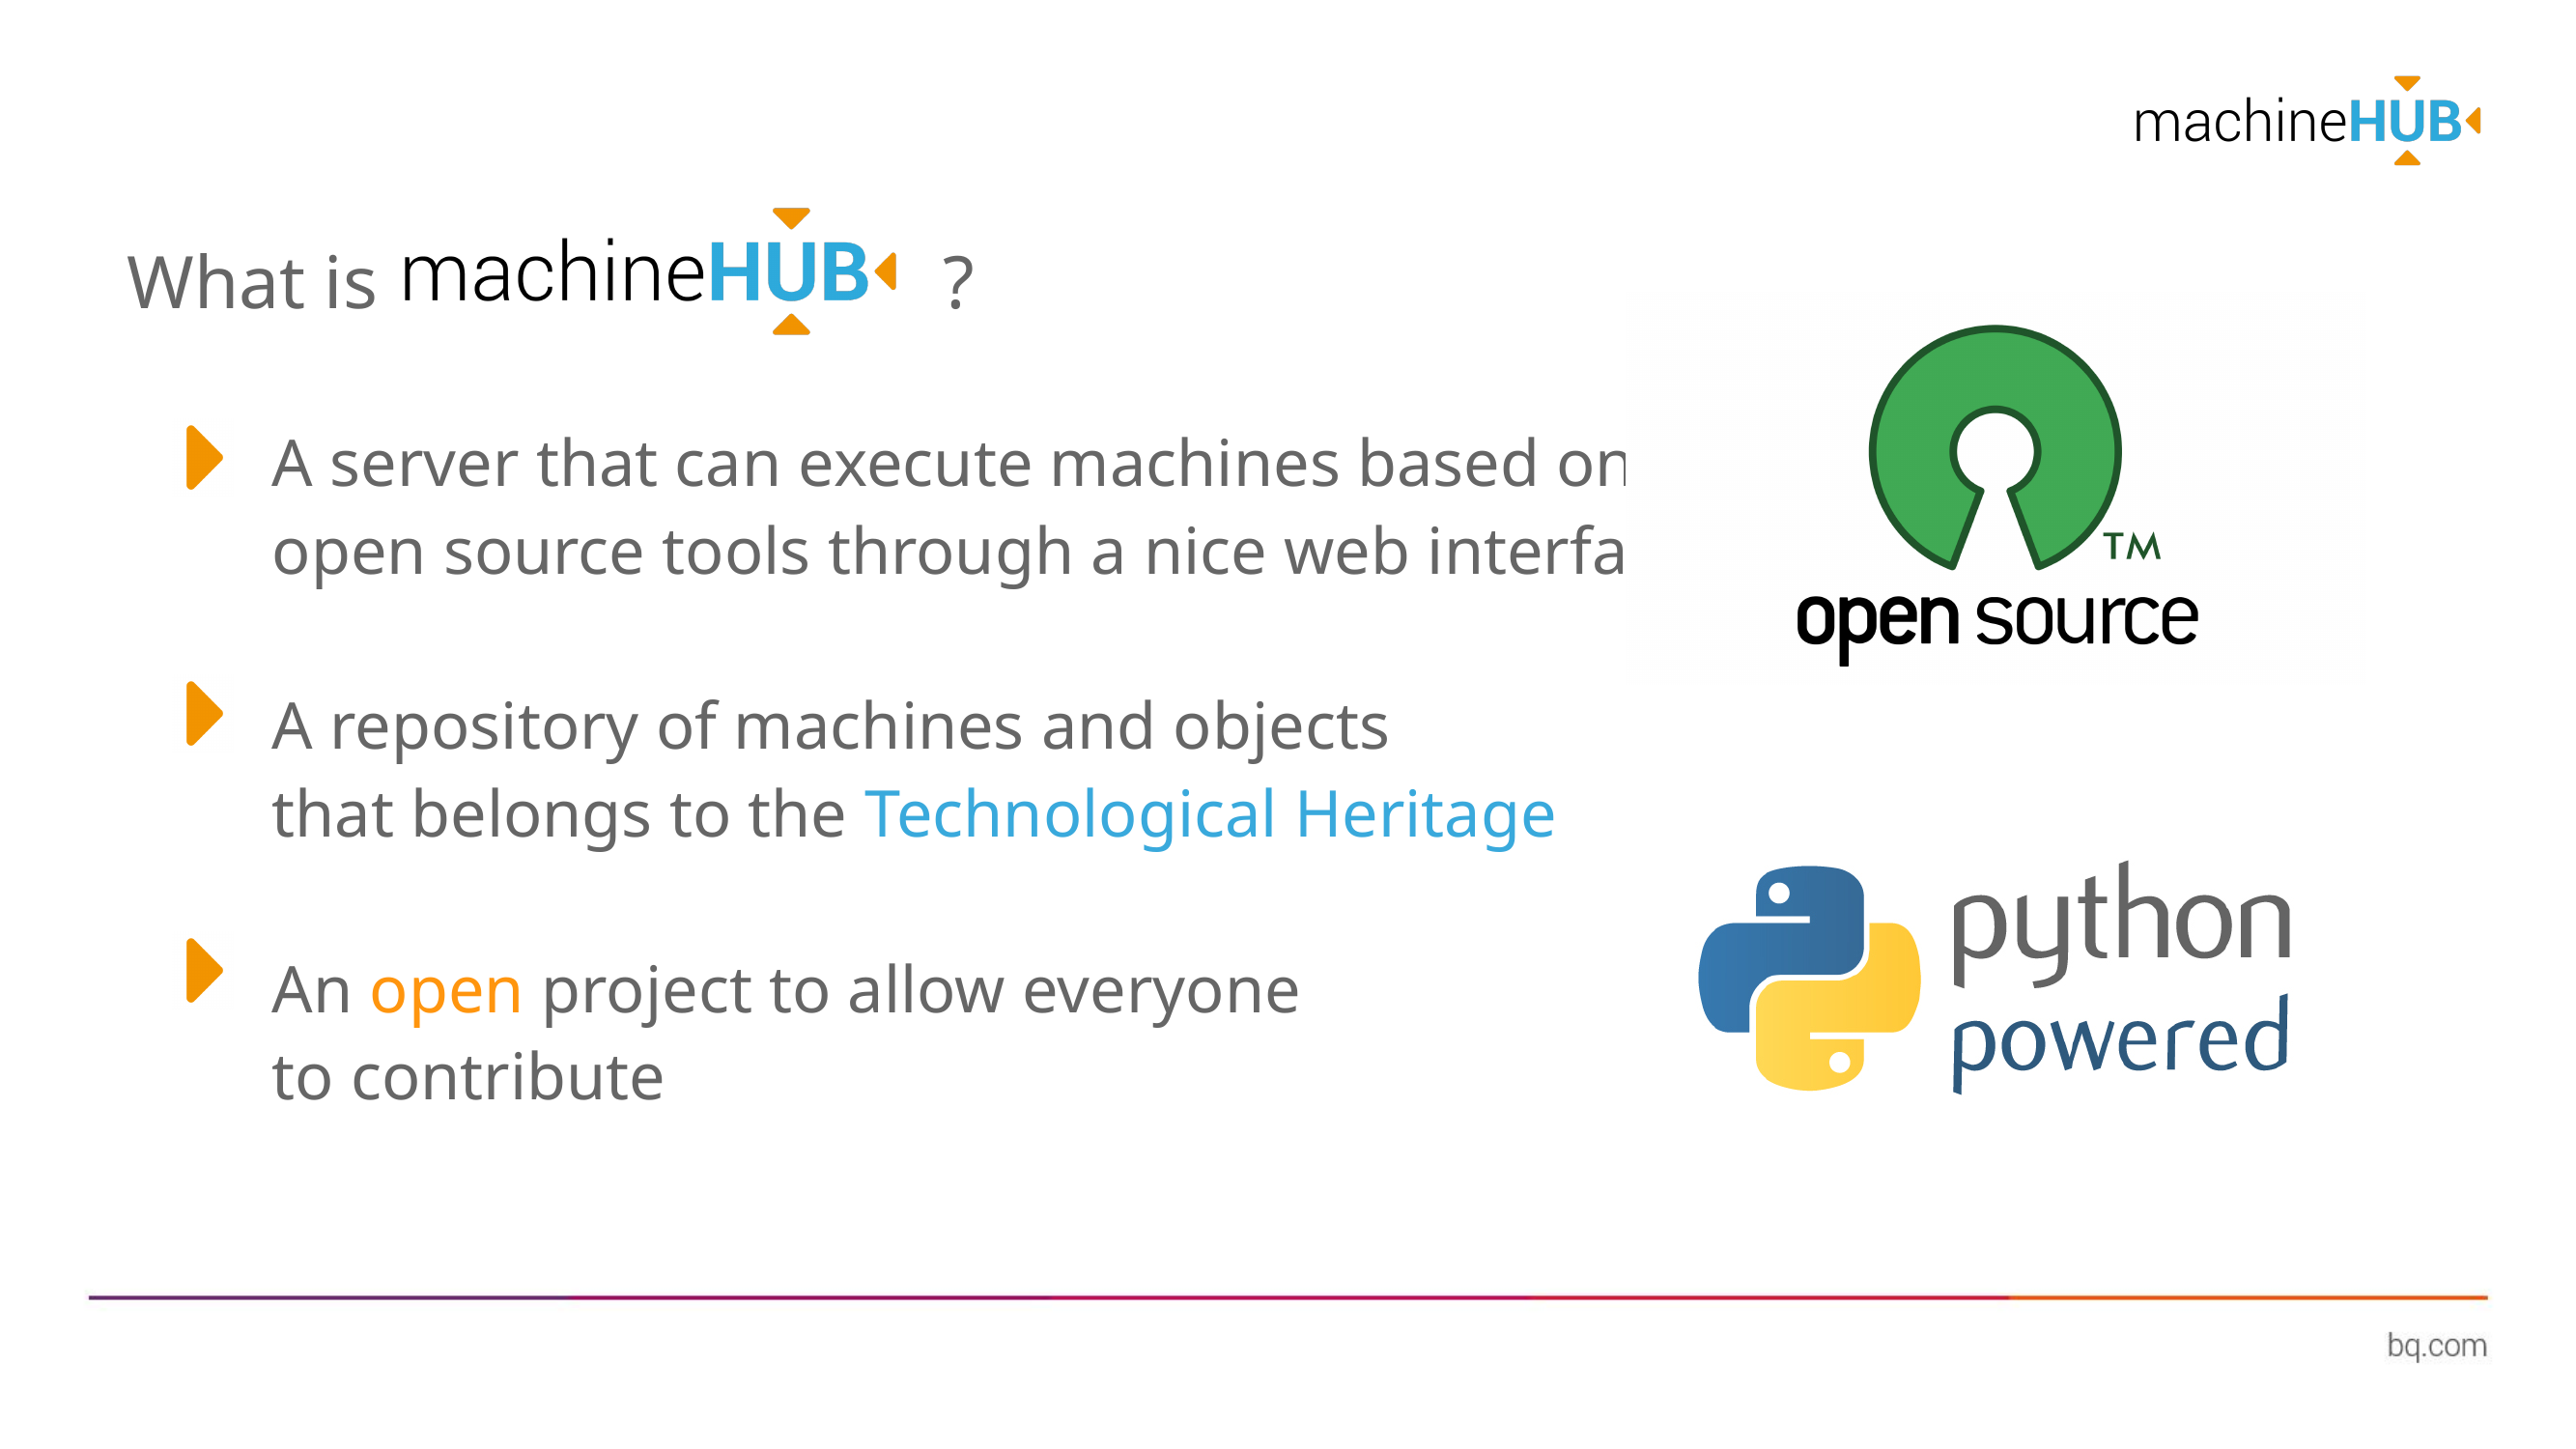

What is ?
		A server that can execute machines based on
		open source tools through a nice web interface
		A repository of machines and objects
		that belongs to the Technological Heritage
		An open project to allow everyone
		to contribute